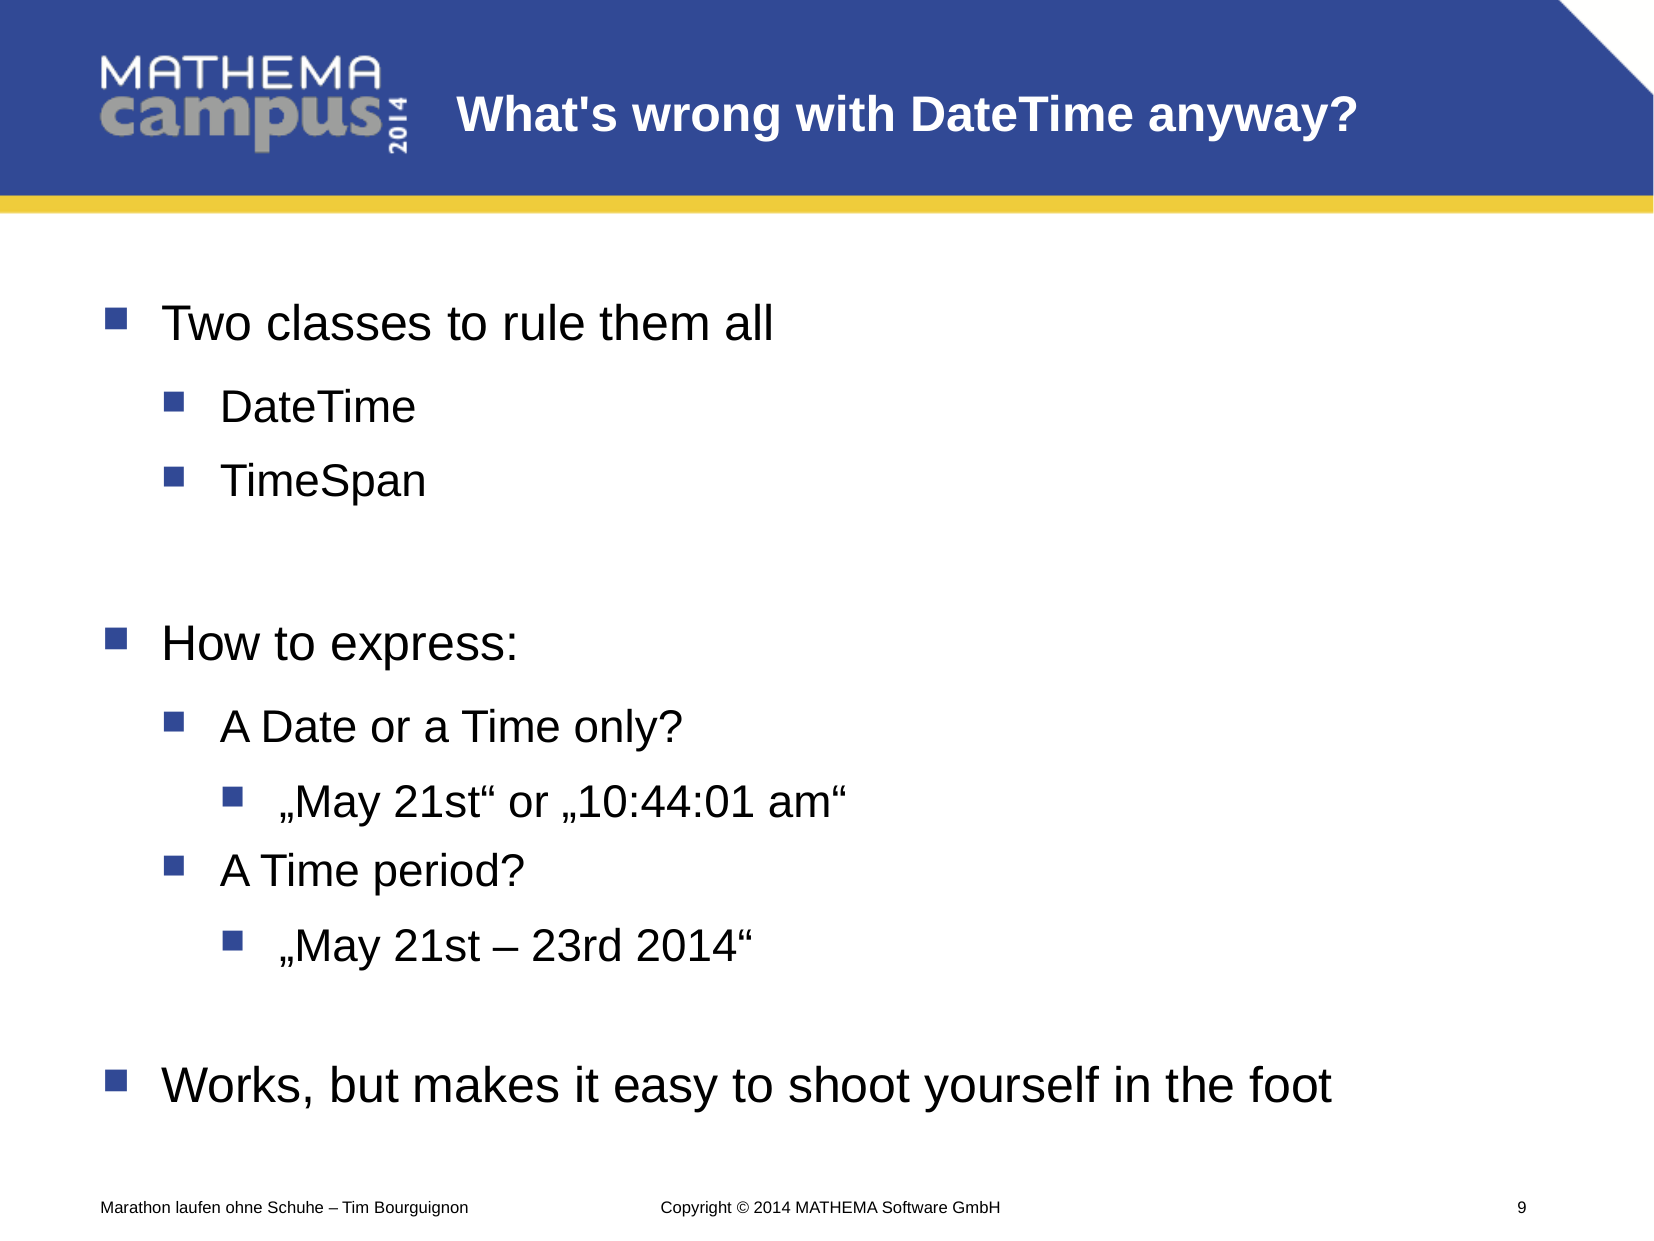

# What's wrong with DateTime anyway?
Two classes to rule them all
DateTime
TimeSpan
How to express:
A Date or a Time only?
„May 21st“ or „10:44:01 am“
A Time period?
„May 21st – 23rd 2014“
Works, but makes it easy to shoot yourself in the foot